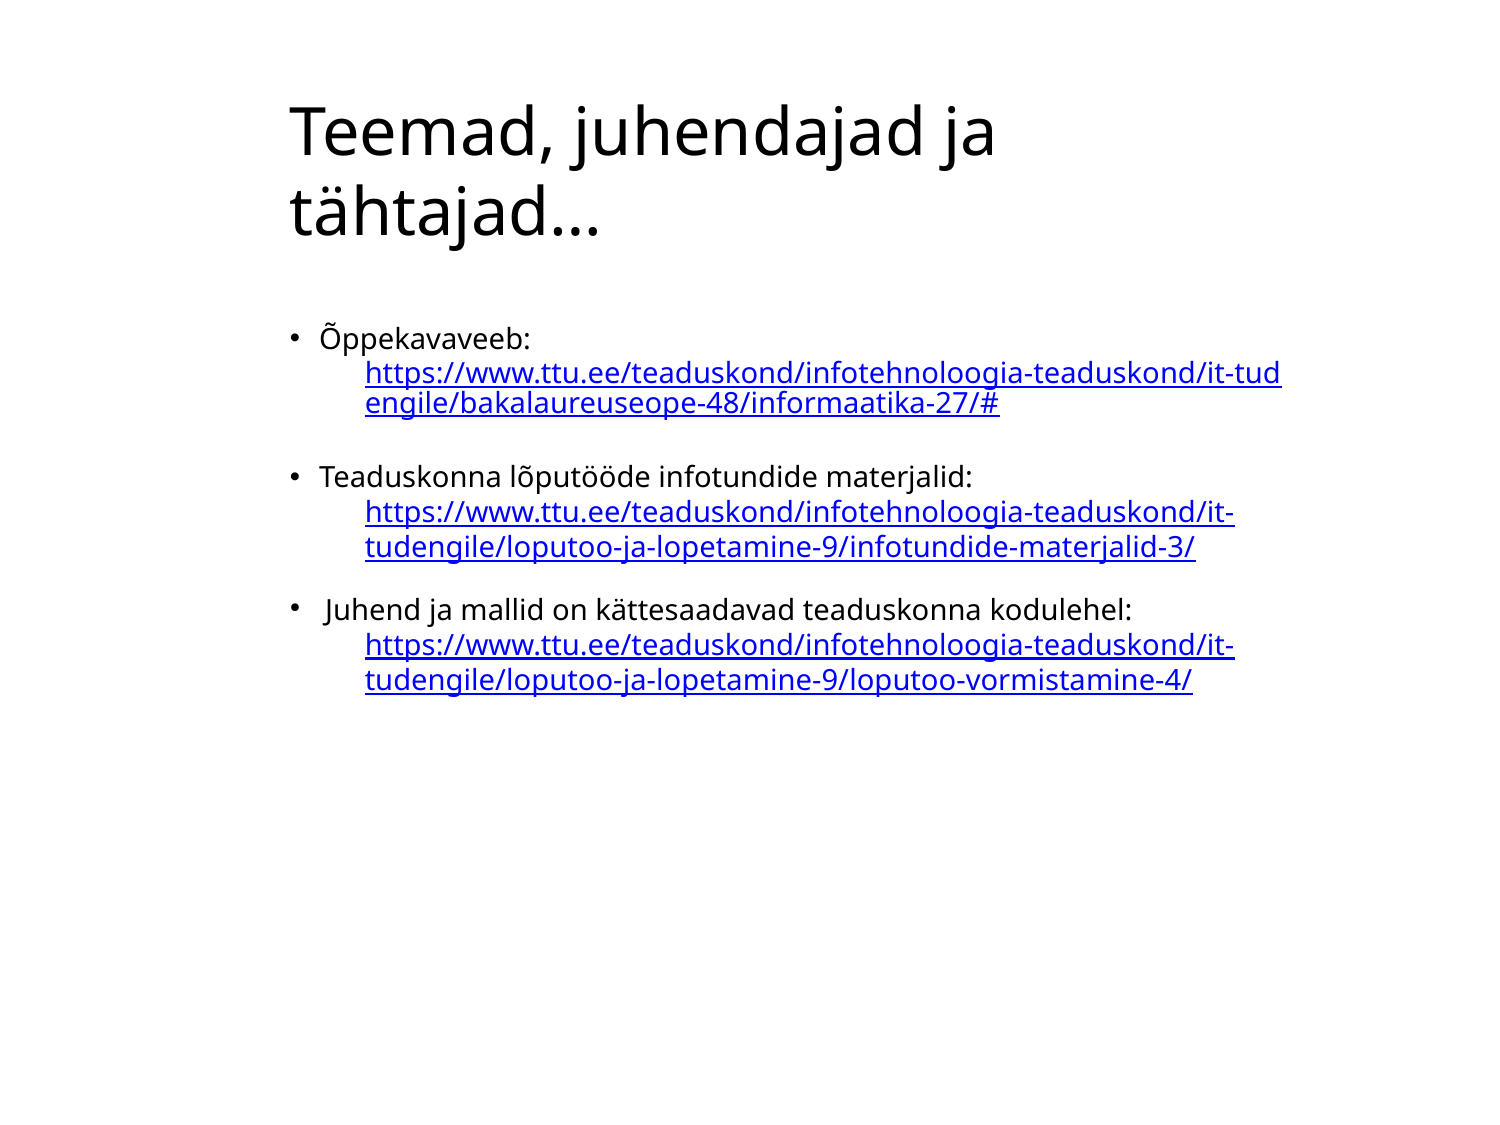

Teemad, juhendajad ja tähtajad…
Õppekavaveeb:
https://www.ttu.ee/teaduskond/infotehnoloogia-teaduskond/it-tudengile/bakalaureuseope-48/informaatika-27/#
Teaduskonna lõputööde infotundide materjalid:
https://www.ttu.ee/teaduskond/infotehnoloogia-teaduskond/it-tudengile/loputoo-ja-lopetamine-9/infotundide-materjalid-3/
Juhend ja mallid on kättesaadavad teaduskonna kodulehel:
https://www.ttu.ee/teaduskond/infotehnoloogia-teaduskond/it-tudengile/loputoo-ja-lopetamine-9/loputoo-vormistamine-4/